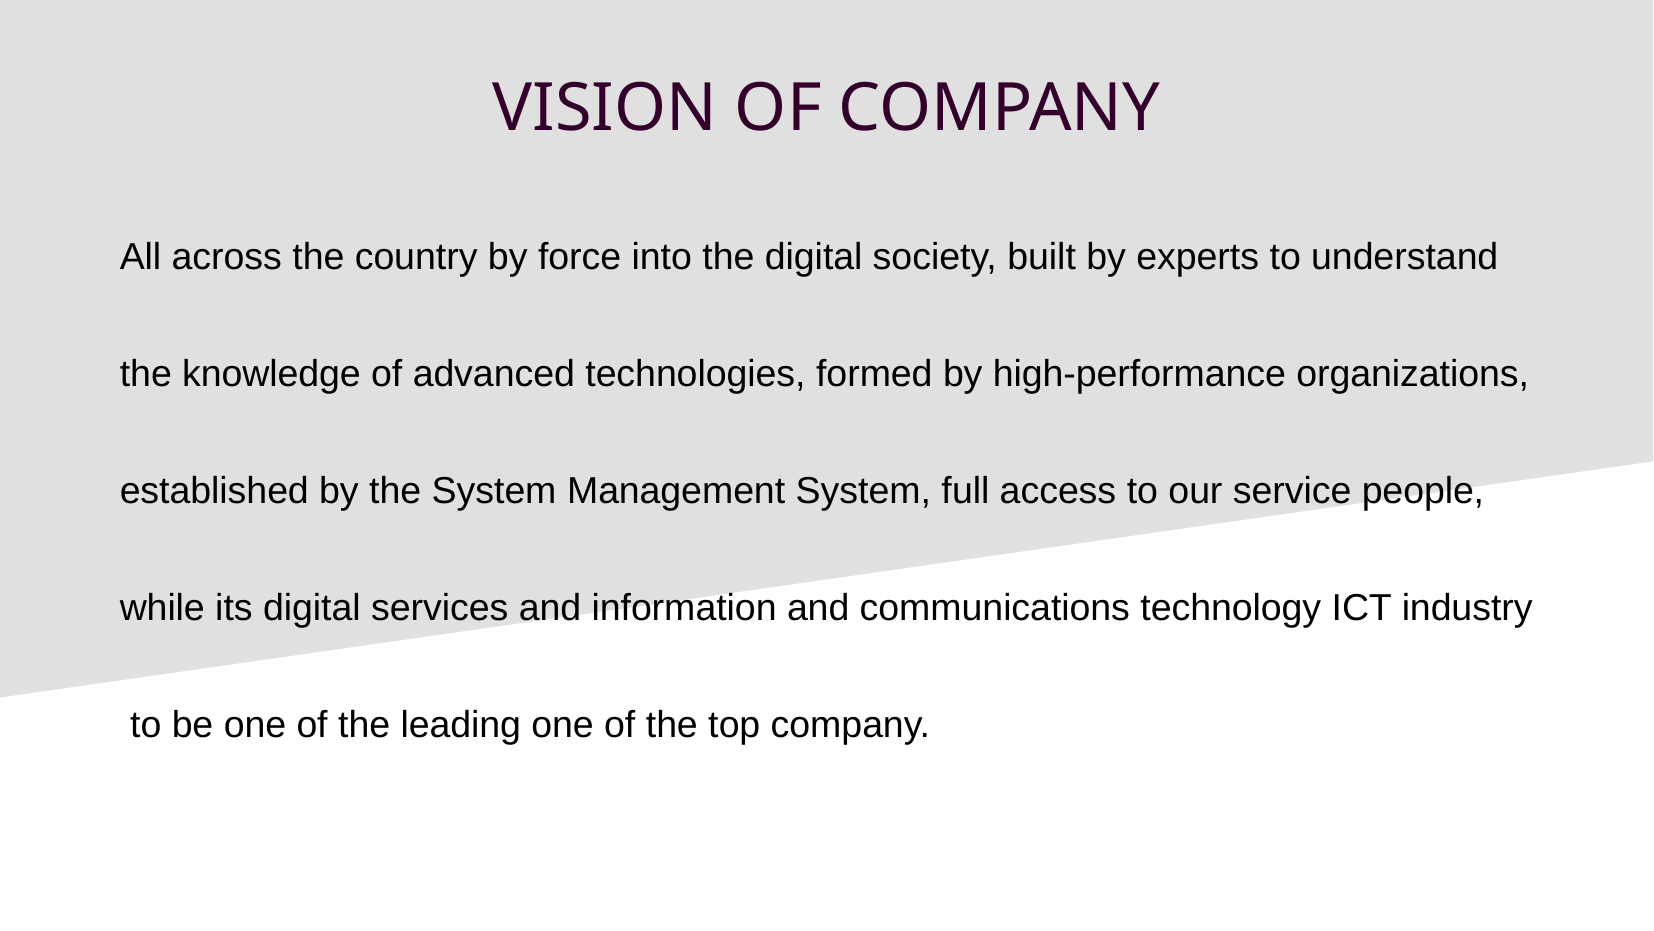

# VISION OF COMPANY
All across the country by force into the digital society, built by experts to understand
the knowledge of advanced technologies, formed by high-performance organizations,
established by the System Management System, full access to our service people,
while its digital services and information and communications technology ICT industry
 to be one of the leading one of the top company.